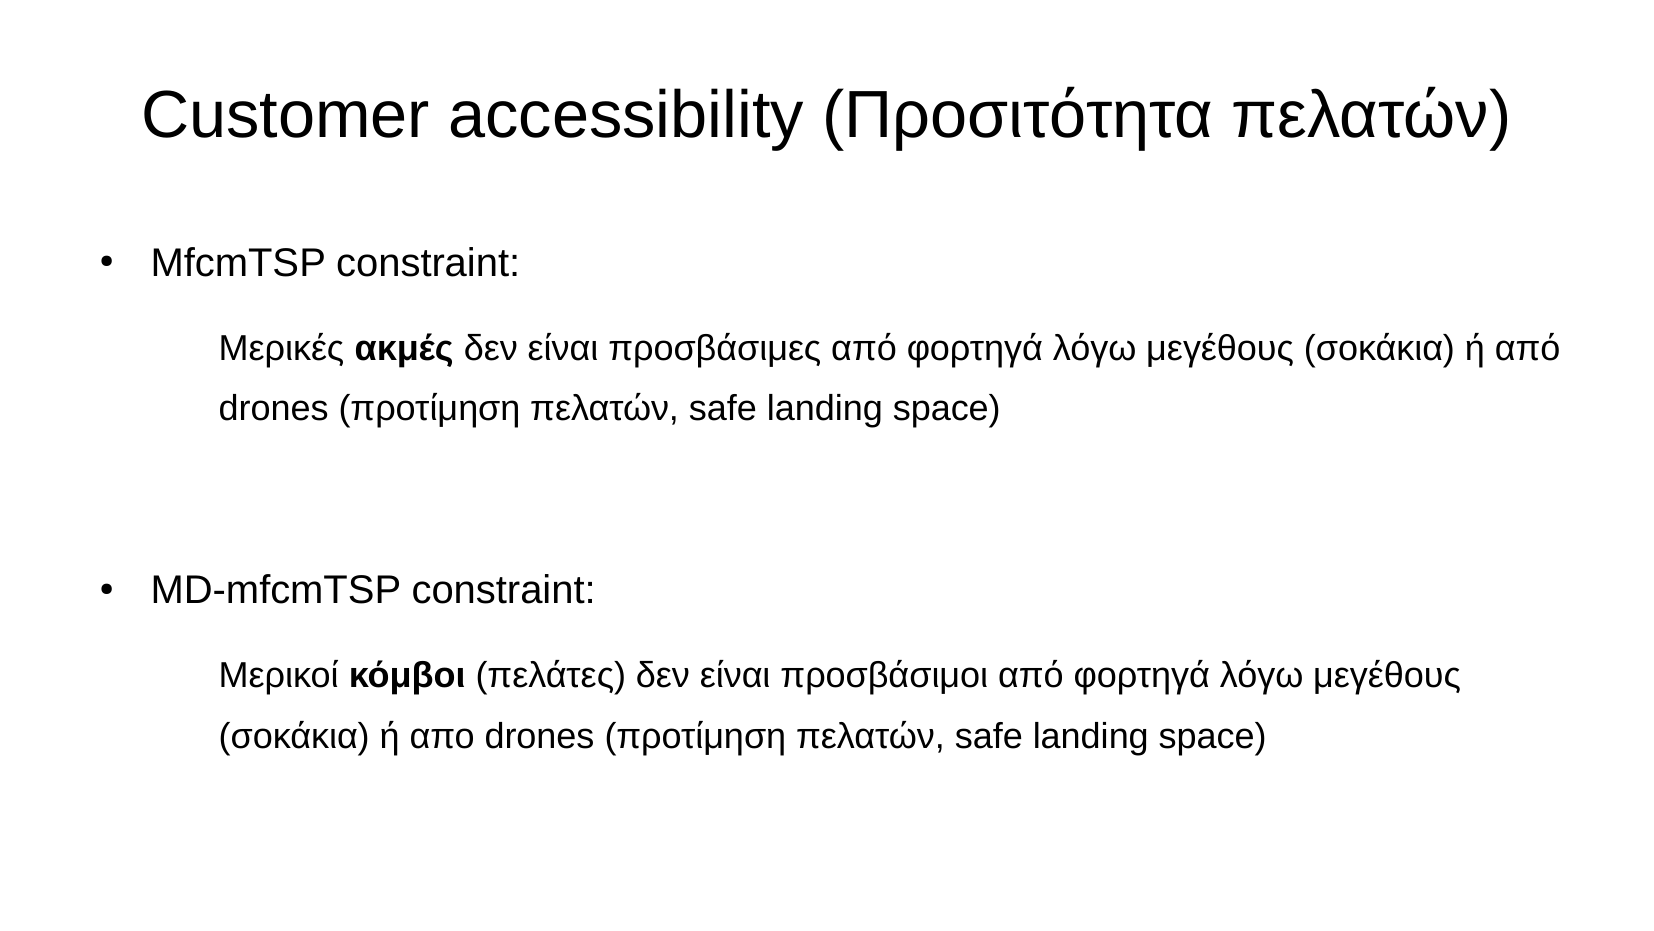

# Customer accessibility (Προσιτότητα πελατών)
MfcmTSP constraint:
Μερικές ακμές δεν είναι προσβάσιμες από φορτηγά λόγω μεγέθους (σοκάκια) ή από drones (προτίμηση πελατών, safe landing space)
MD-mfcmTSP constraint:
Μερικοί κόμβοι (πελάτες) δεν είναι προσβάσιμοι από φορτηγά λόγω μεγέθους (σοκάκια) ή απο drones (προτίμηση πελατών, safe landing space)